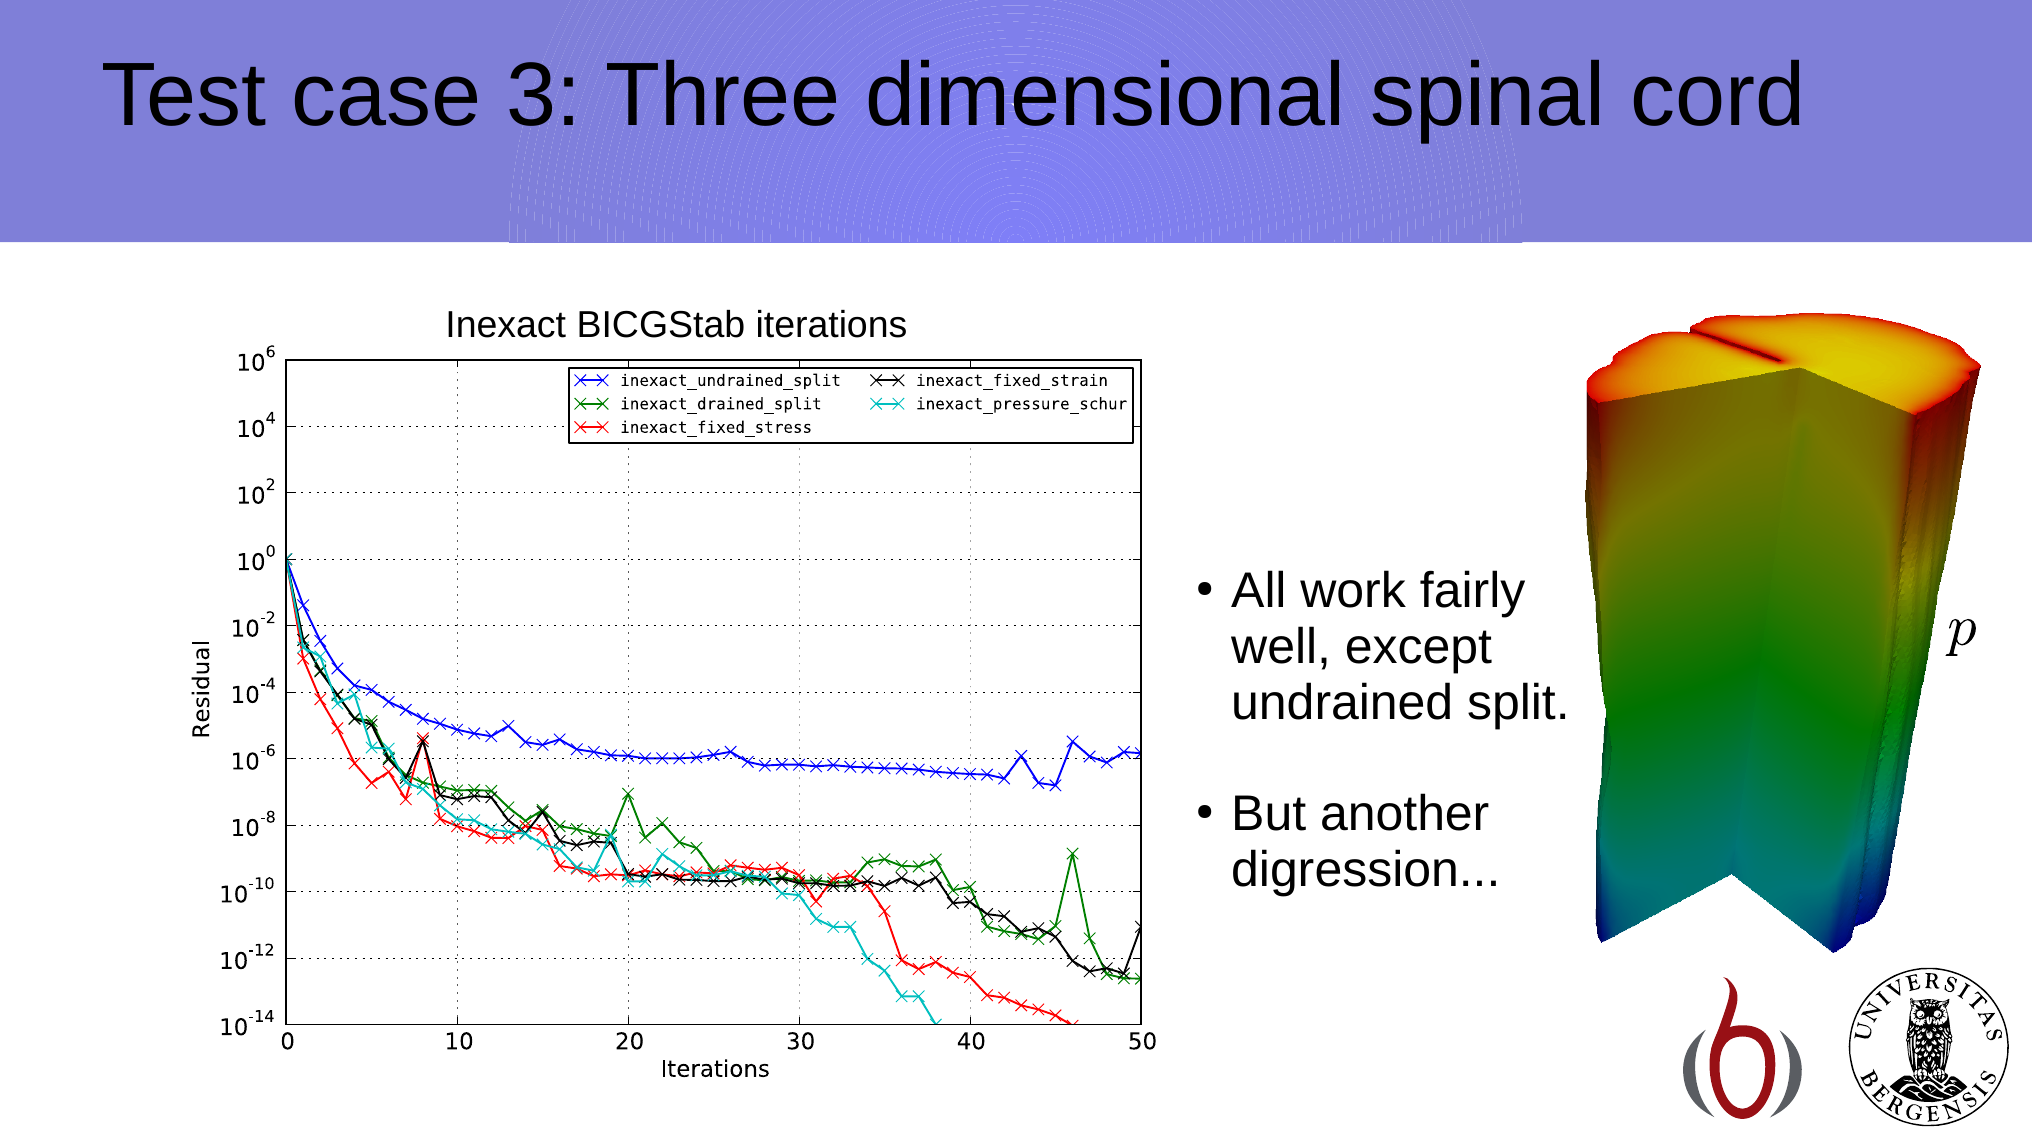

# Test case 3: Three dimensional spinal cord
Inexact BICGStab iterations
All work fairly
well, except
undrained split.
But another
digression...